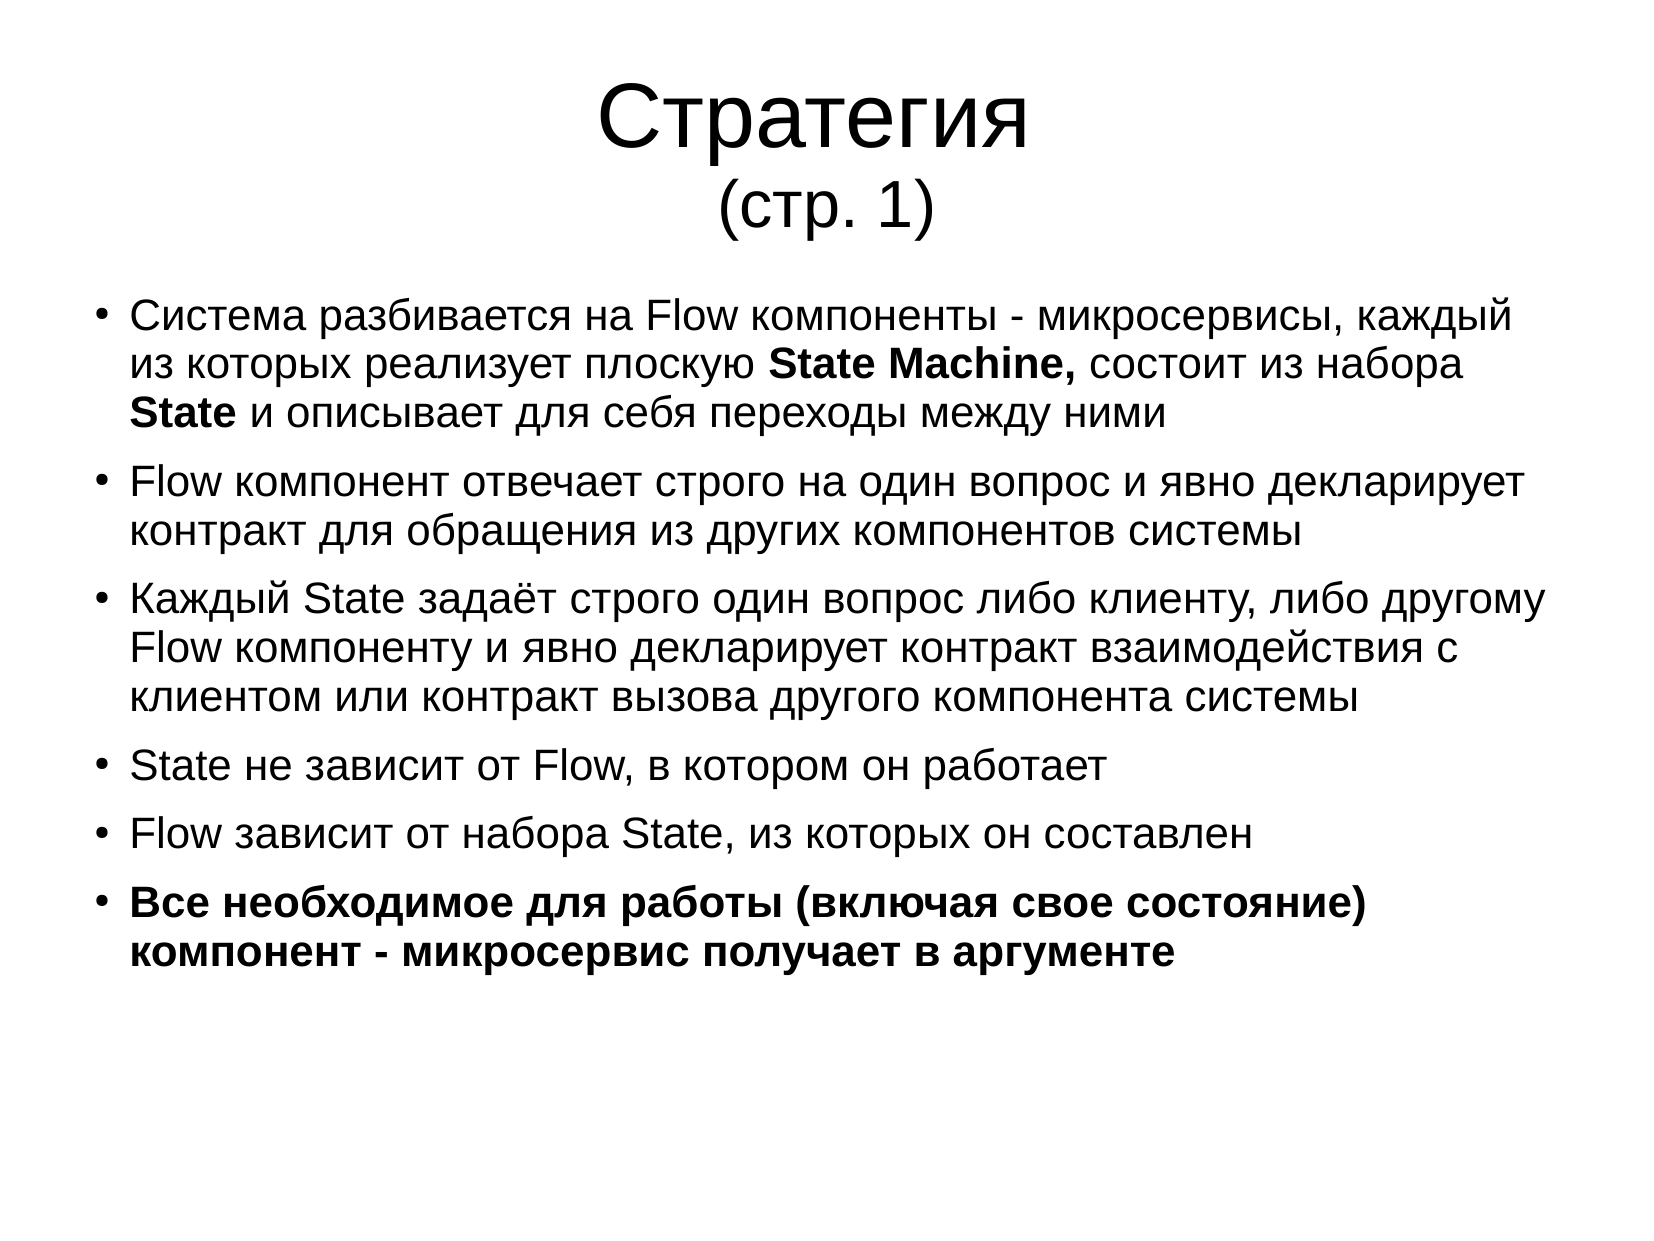

# Стратегия (стр. 1)
Система разбивается на Flow компоненты - микросервисы, каждый из которых реализует плоскую State Machine, состоит из набора State и описывает для себя переходы между ними
Flow компонент отвечает строго на один вопрос и явно декларирует контракт для обращения из других компонентов системы
Каждый State задаёт строго один вопрос либо клиенту, либо другому Flow компоненту и явно декларирует контракт взаимодействия с клиентом или контракт вызова другого компонента системы
State не зависит от Flow, в котором он работает
Flow зависит от набора State, из которых он составлен
Все необходимое для работы (включая свое состояние) компонент - микросервис получает в аргументе